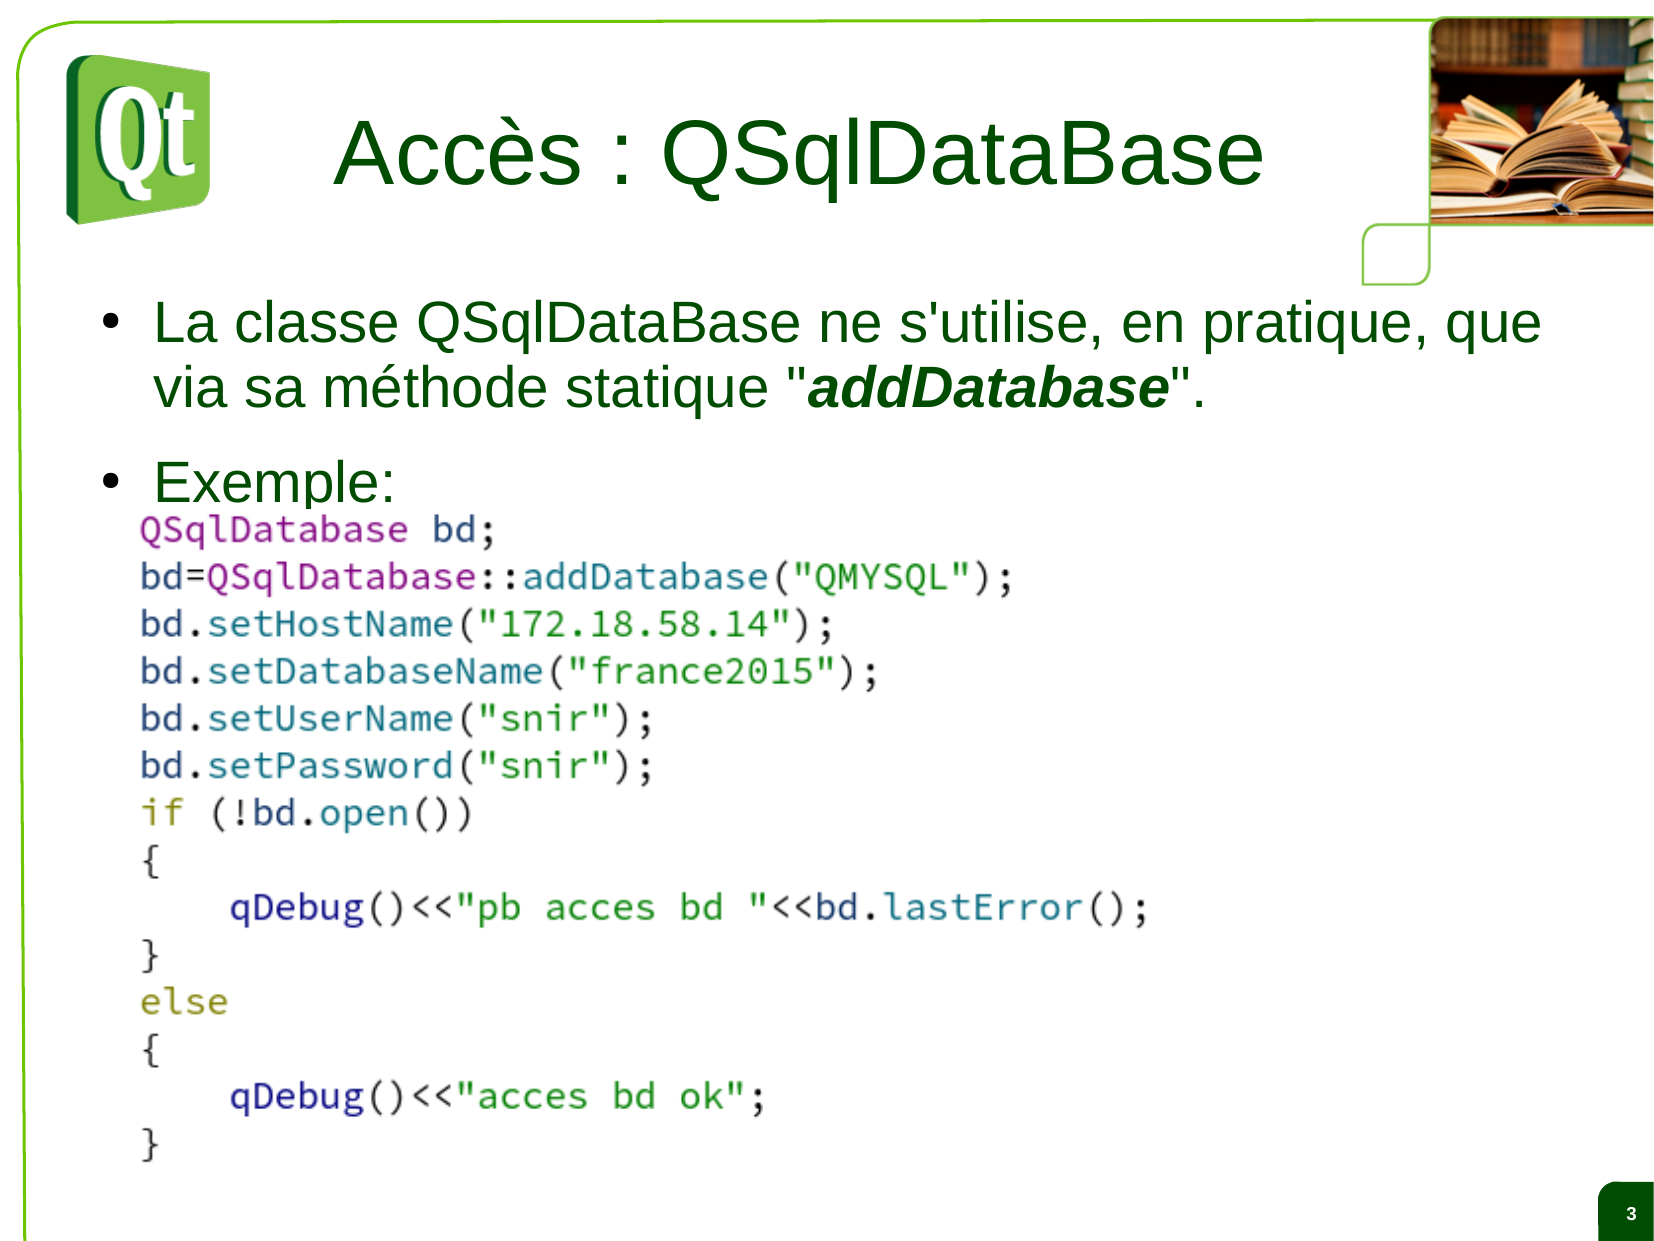

# Accès : QSqlDataBase
La classe QSqlDataBase ne s'utilise, en pratique, que via sa méthode statique "addDatabase".
Exemple: